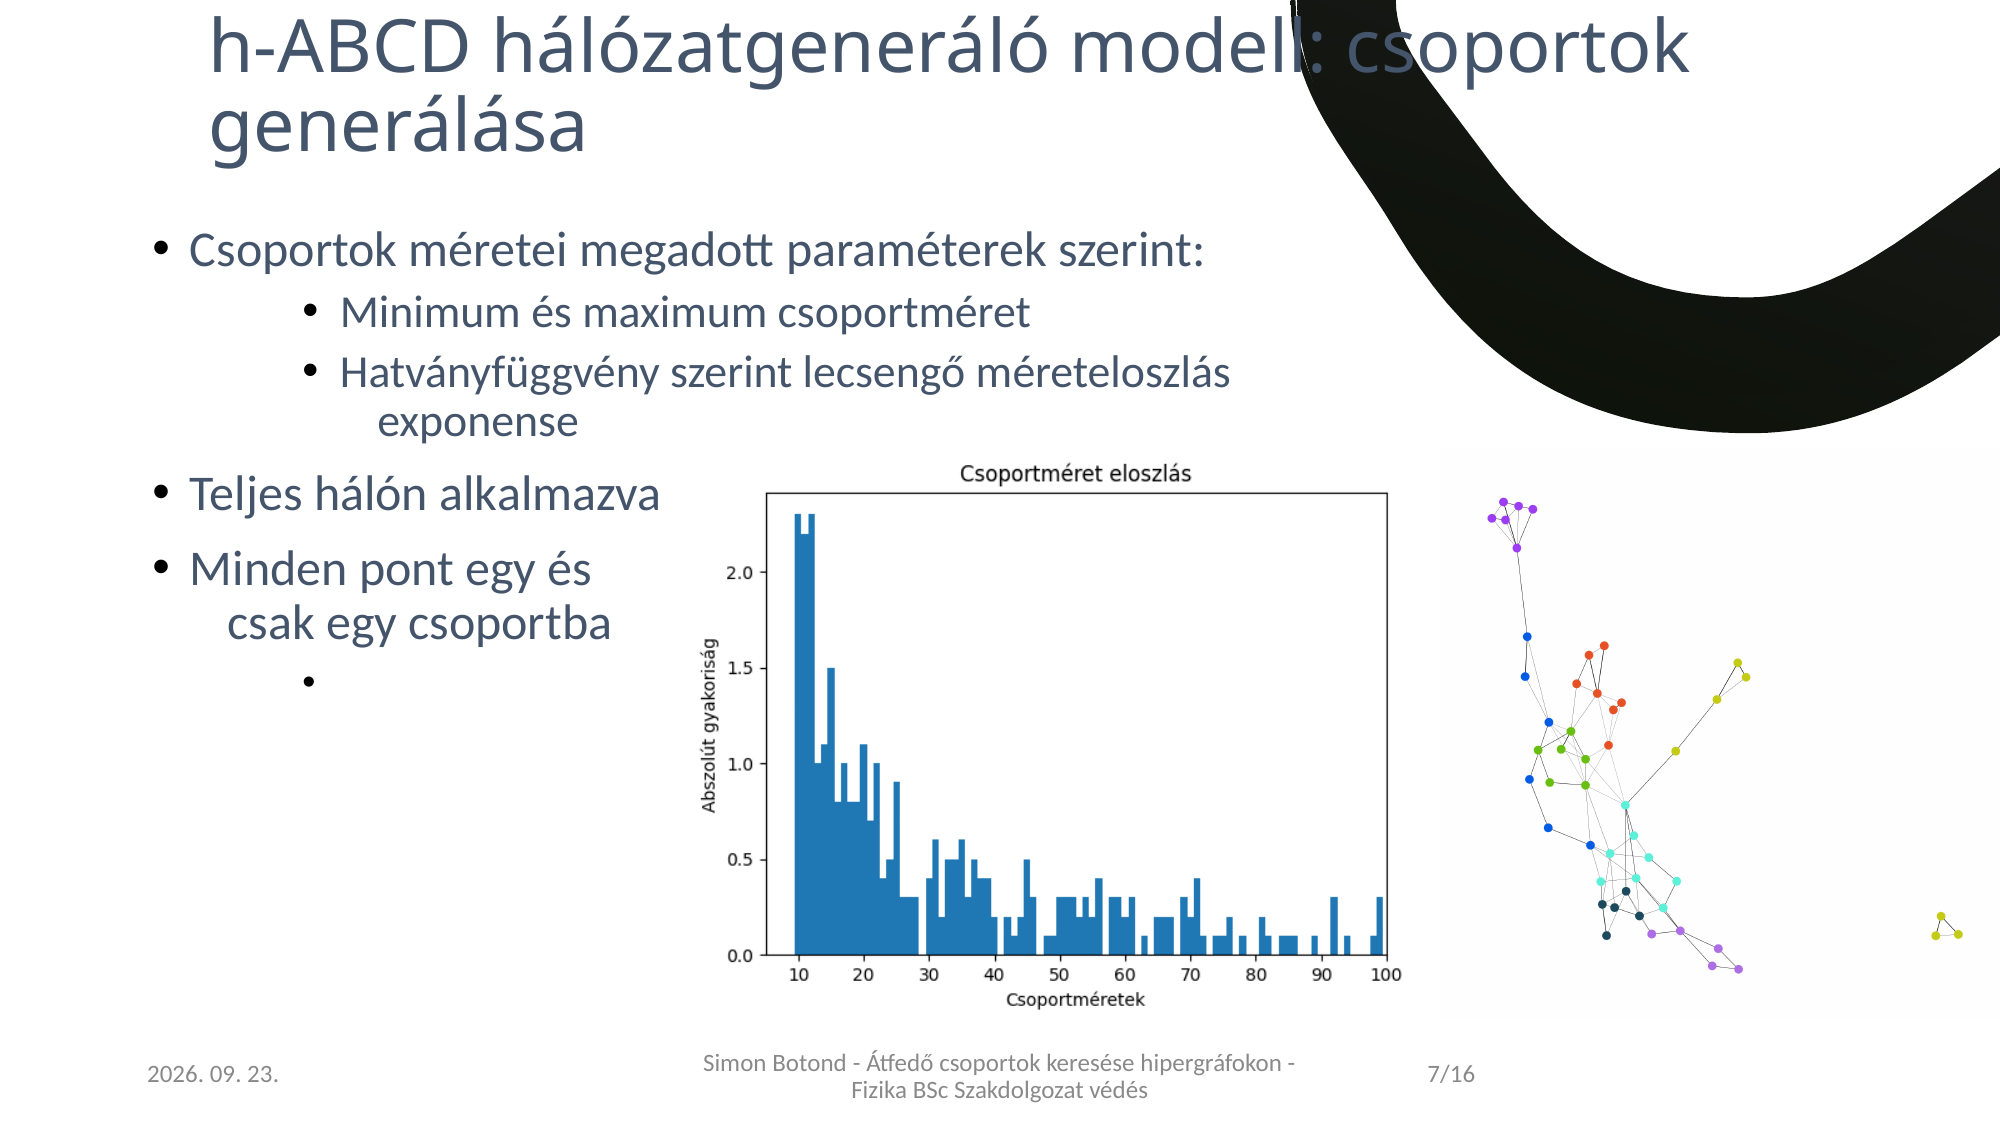

h-ABCD hálózatgeneráló modell: csoportok generálása
# Csoportok méretei megadott paraméterek szerint:
Minimum és maximum csoportméret
Hatványfüggvény szerint lecsengő méreteloszlás exponense
Teljes hálón alkalmazva
Minden pont egy és
csak egy csoportba
Simon Botond - Átfedő csoportok keresése hipergráfokon - Fizika BSc Szakdolgozat védés
7/16